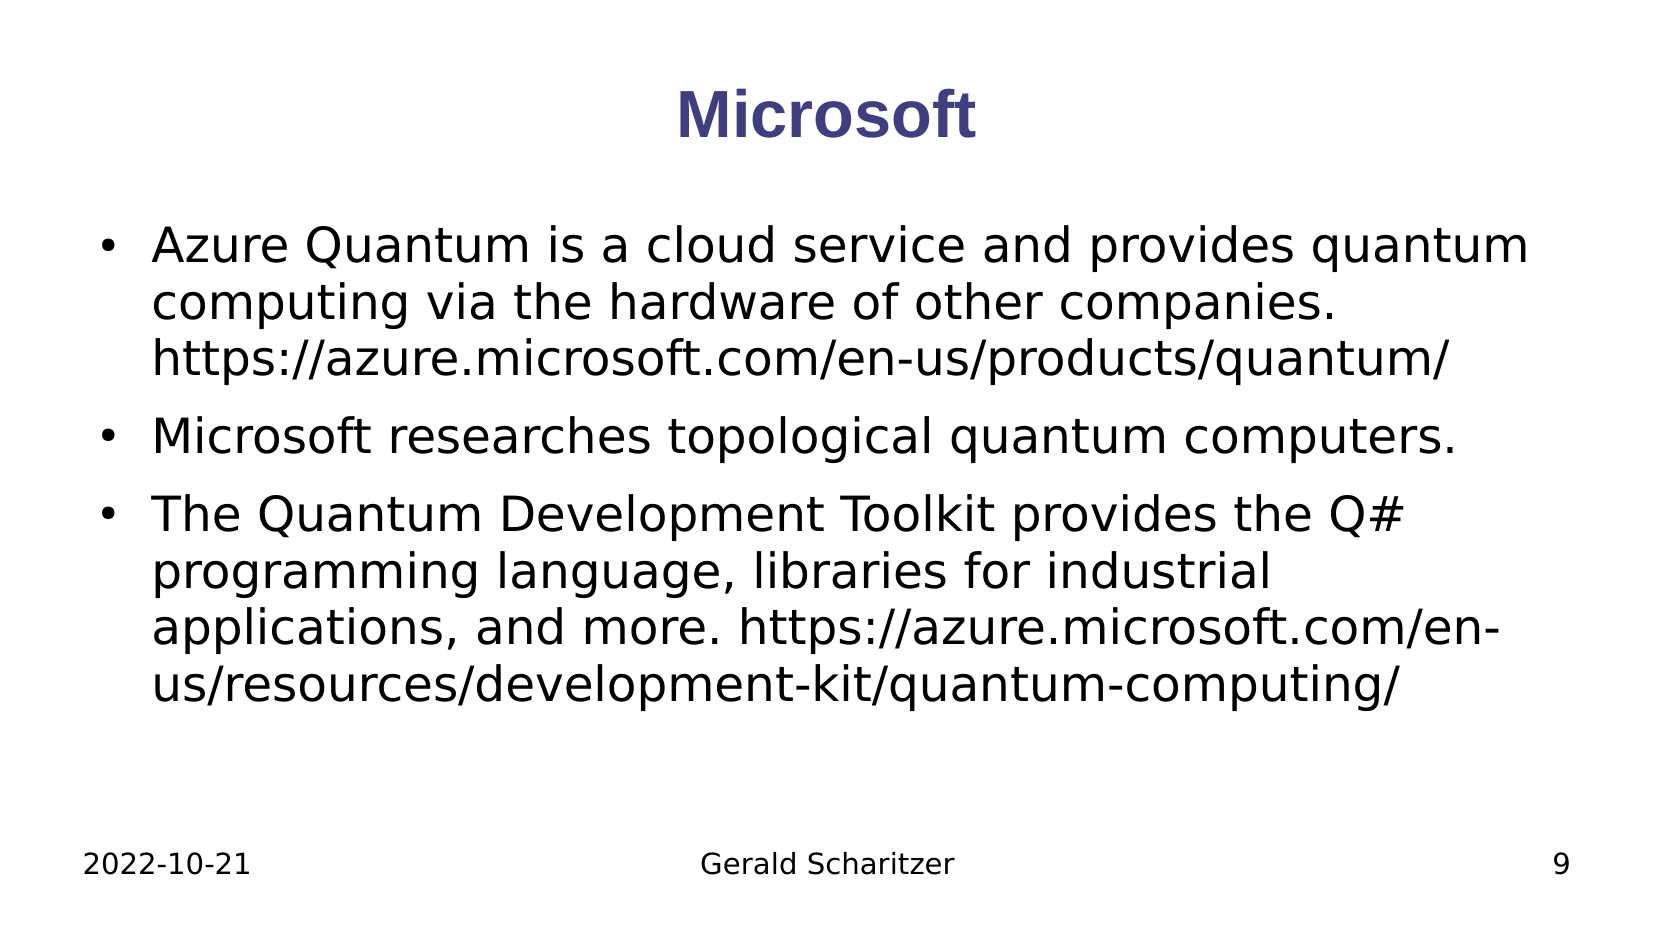

# Microsoft
Azure Quantum is a cloud service and provides quantum computing via the hardware of other companies. https://azure.microsoft.com/en-us/products/quantum/
Microsoft researches topological quantum computers.
The Quantum Development Toolkit provides the Q# programming language, libraries for industrial applications, and more. https://azure.microsoft.com/en-us/resources/development-kit/quantum-computing/
2022-10-21
Gerald Scharitzer
9